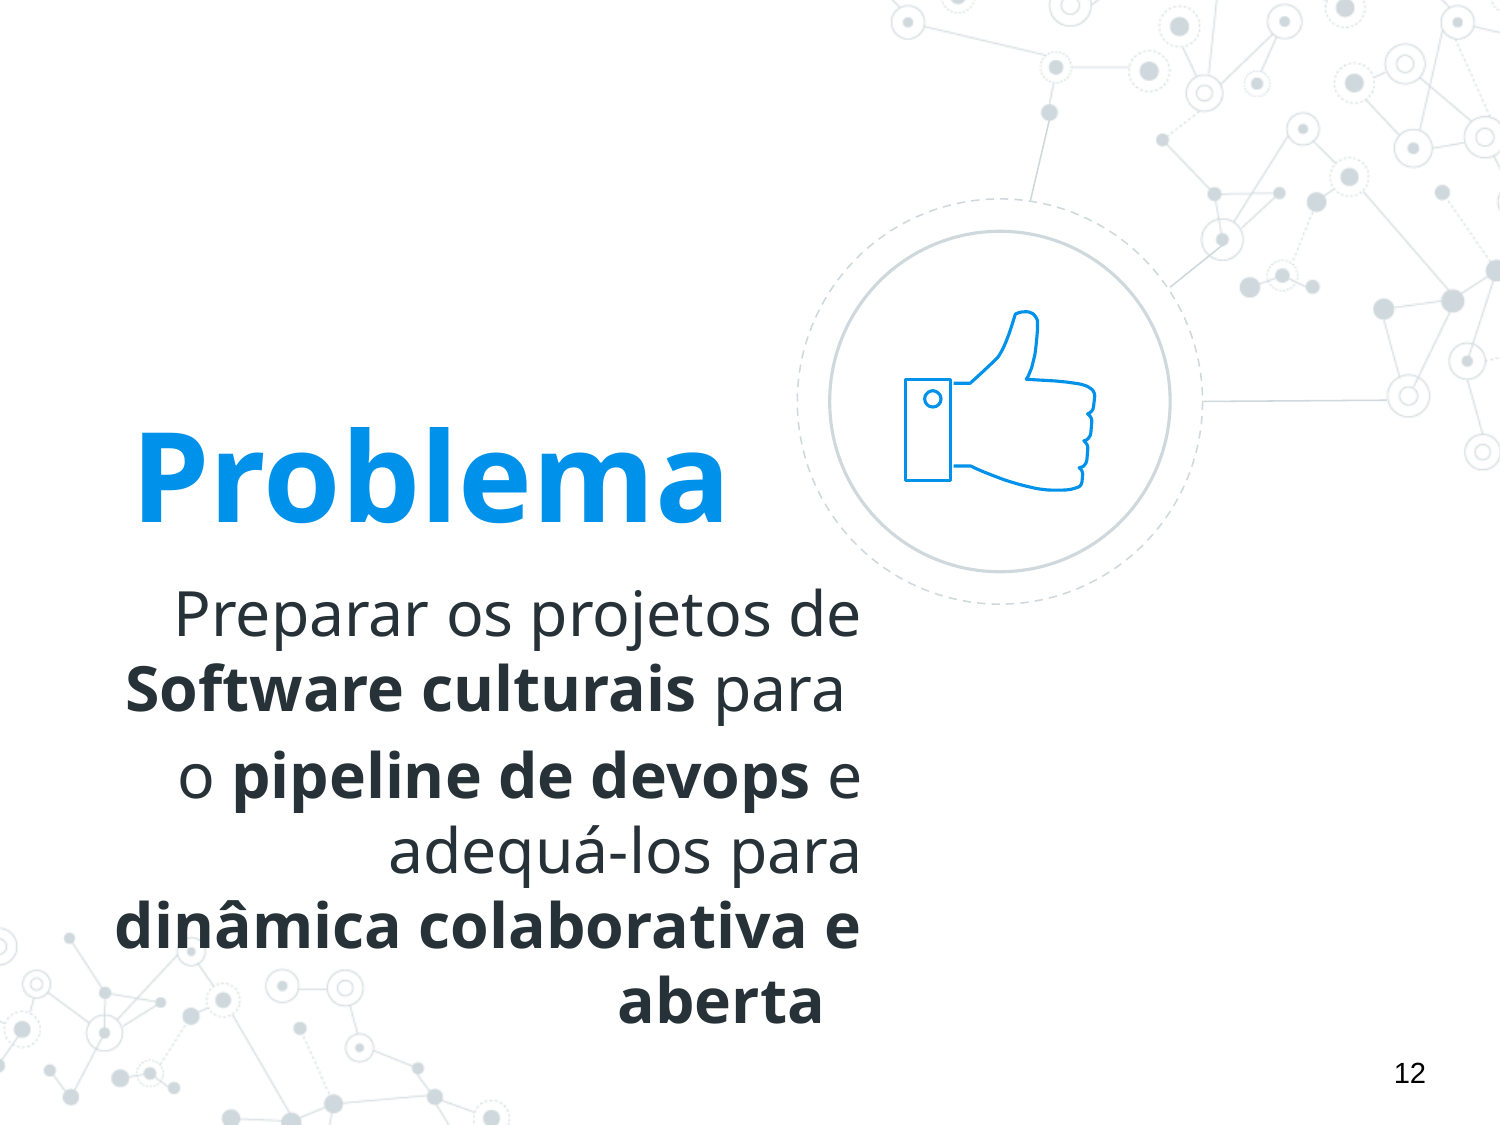

# Problema
Preparar os projetos de Software culturais para
o pipeline de devops e adequá-los para dinâmica colaborativa e aberta